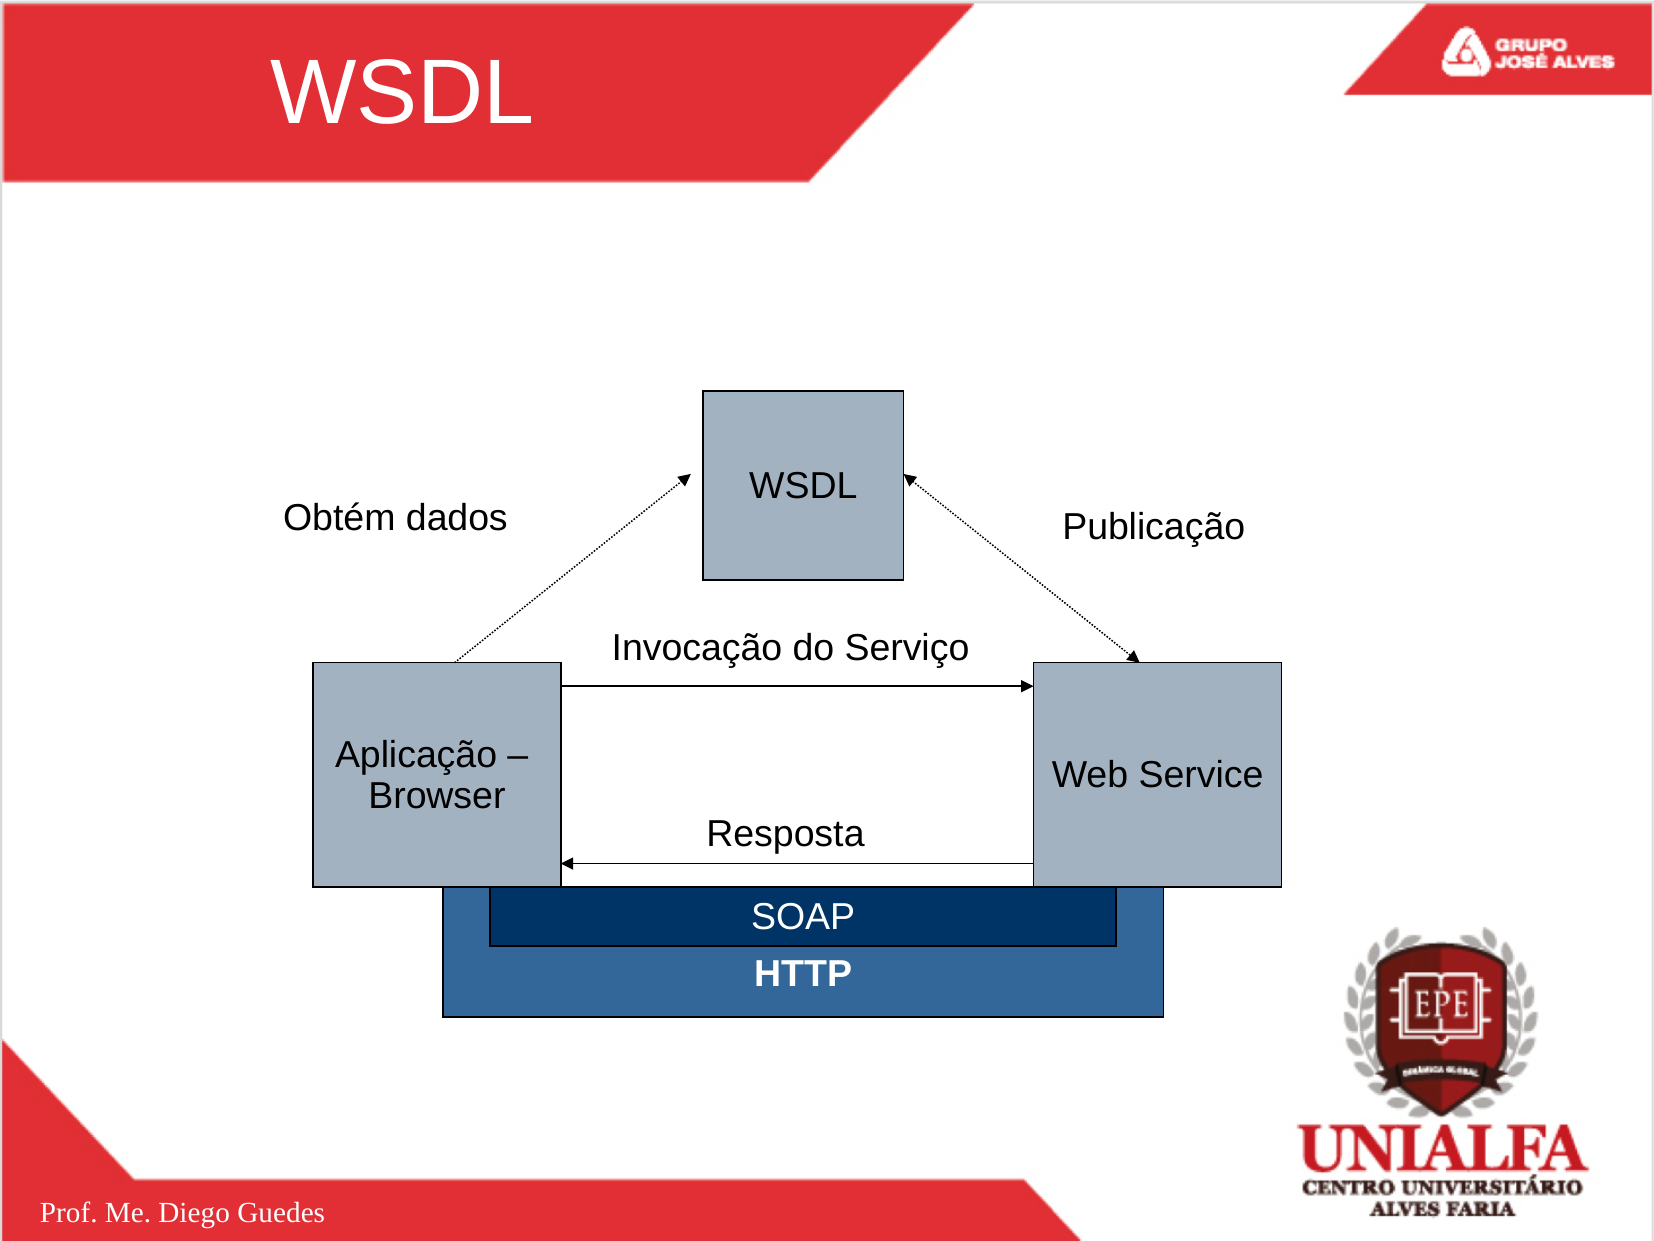

# WSDL
WSDL
Obtém dados
Publicação
Invocação do Serviço
Aplicação –
Browser
Web Service
Resposta
HTTP
SOAP